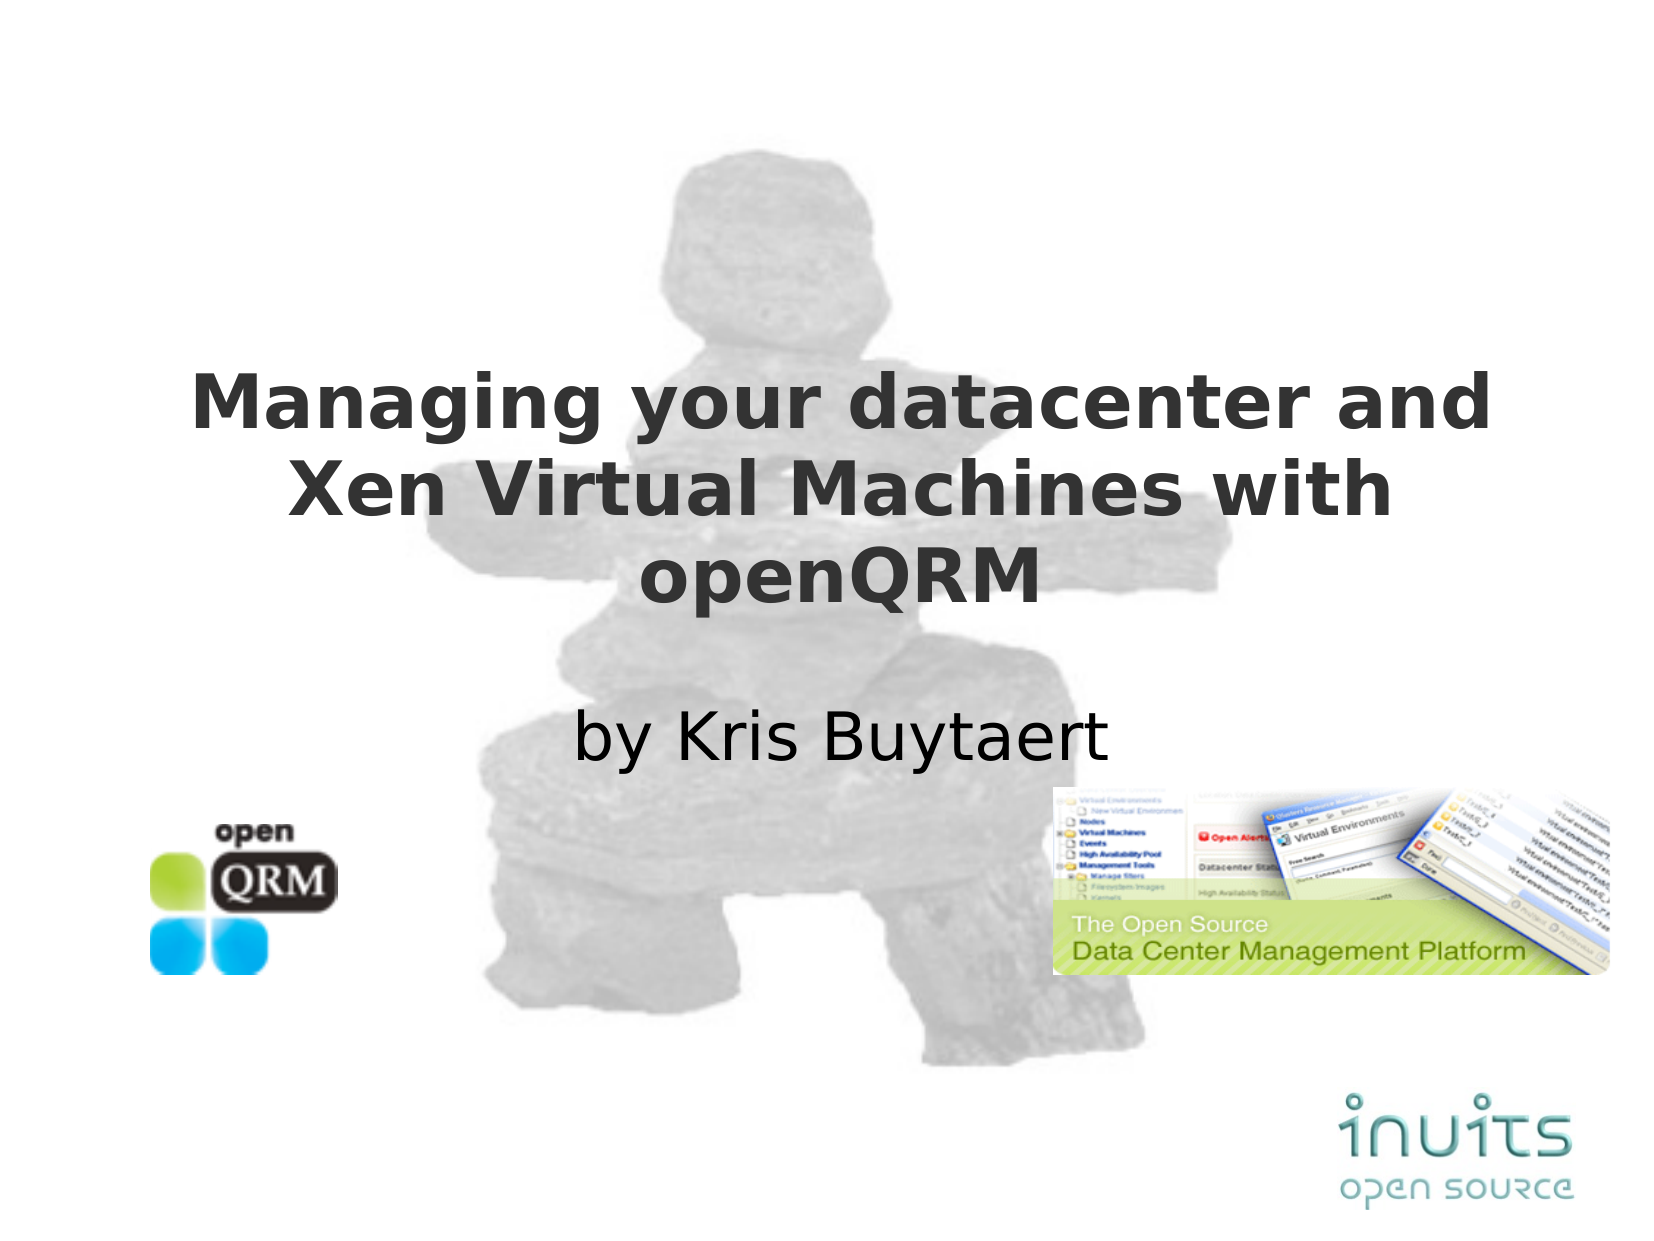

# Managing your datacenter and Xen Virtual Machines with openQRM by Kris Buytaert